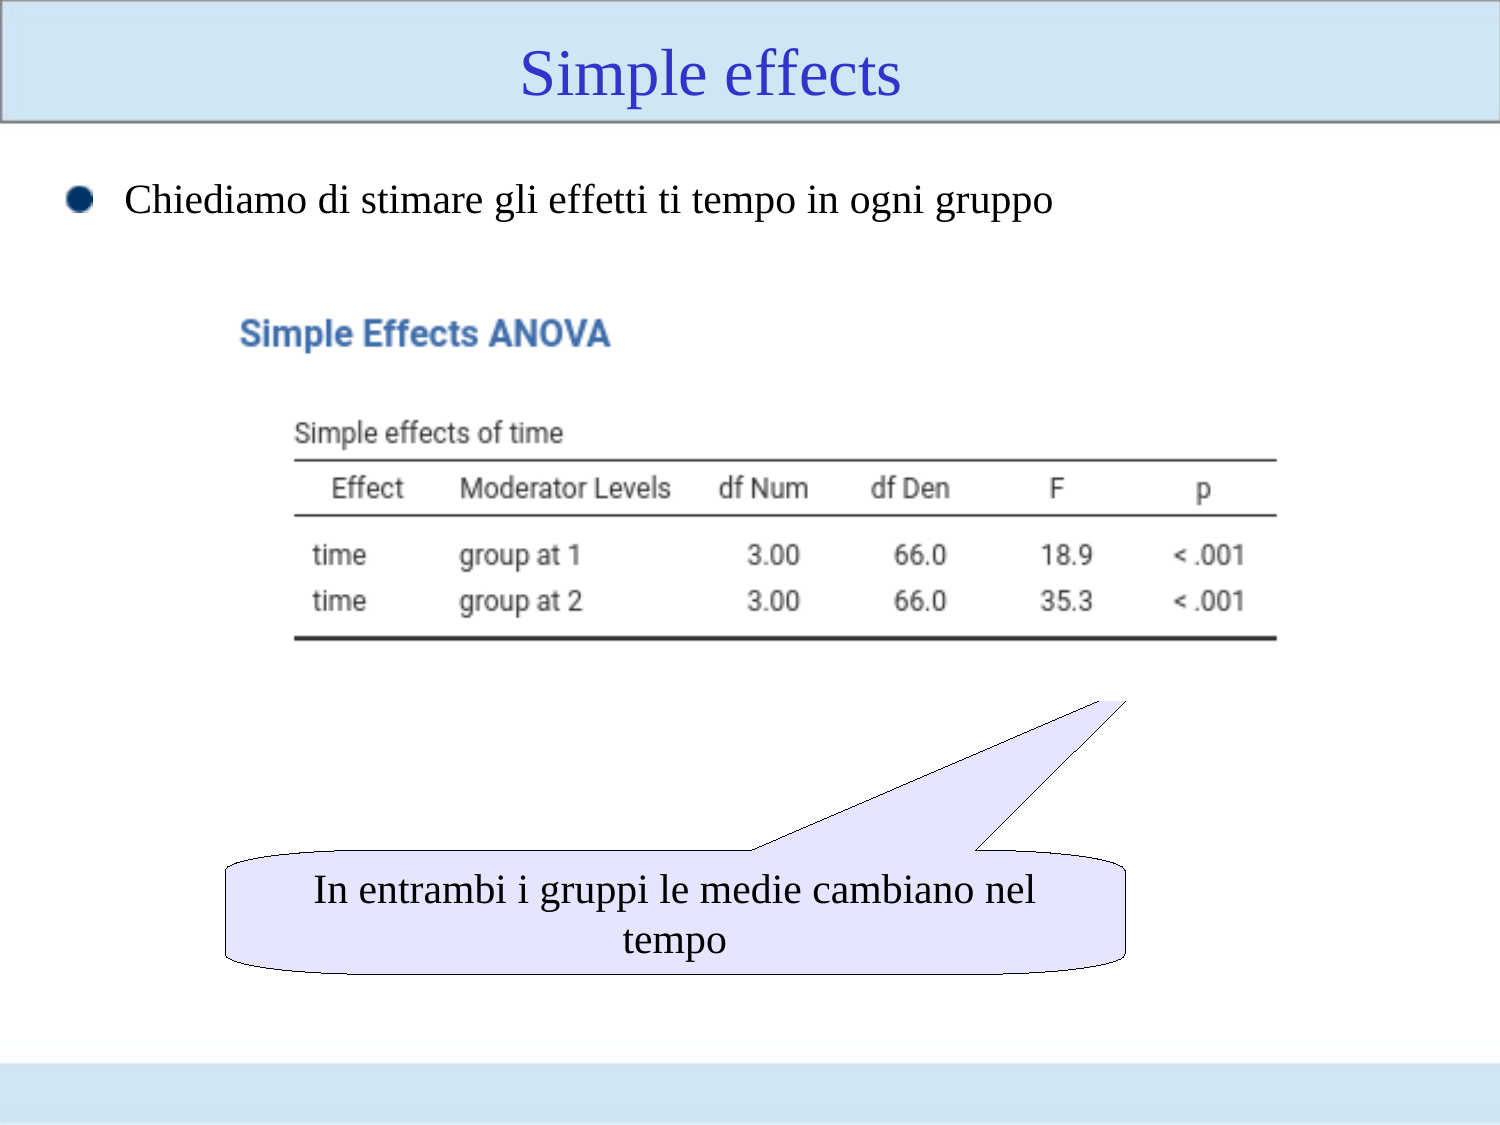

# Simple effects
Chiediamo di stimare gli effetti ti tempo in ogni gruppo
In entrambi i gruppi le medie cambiano nel tempo